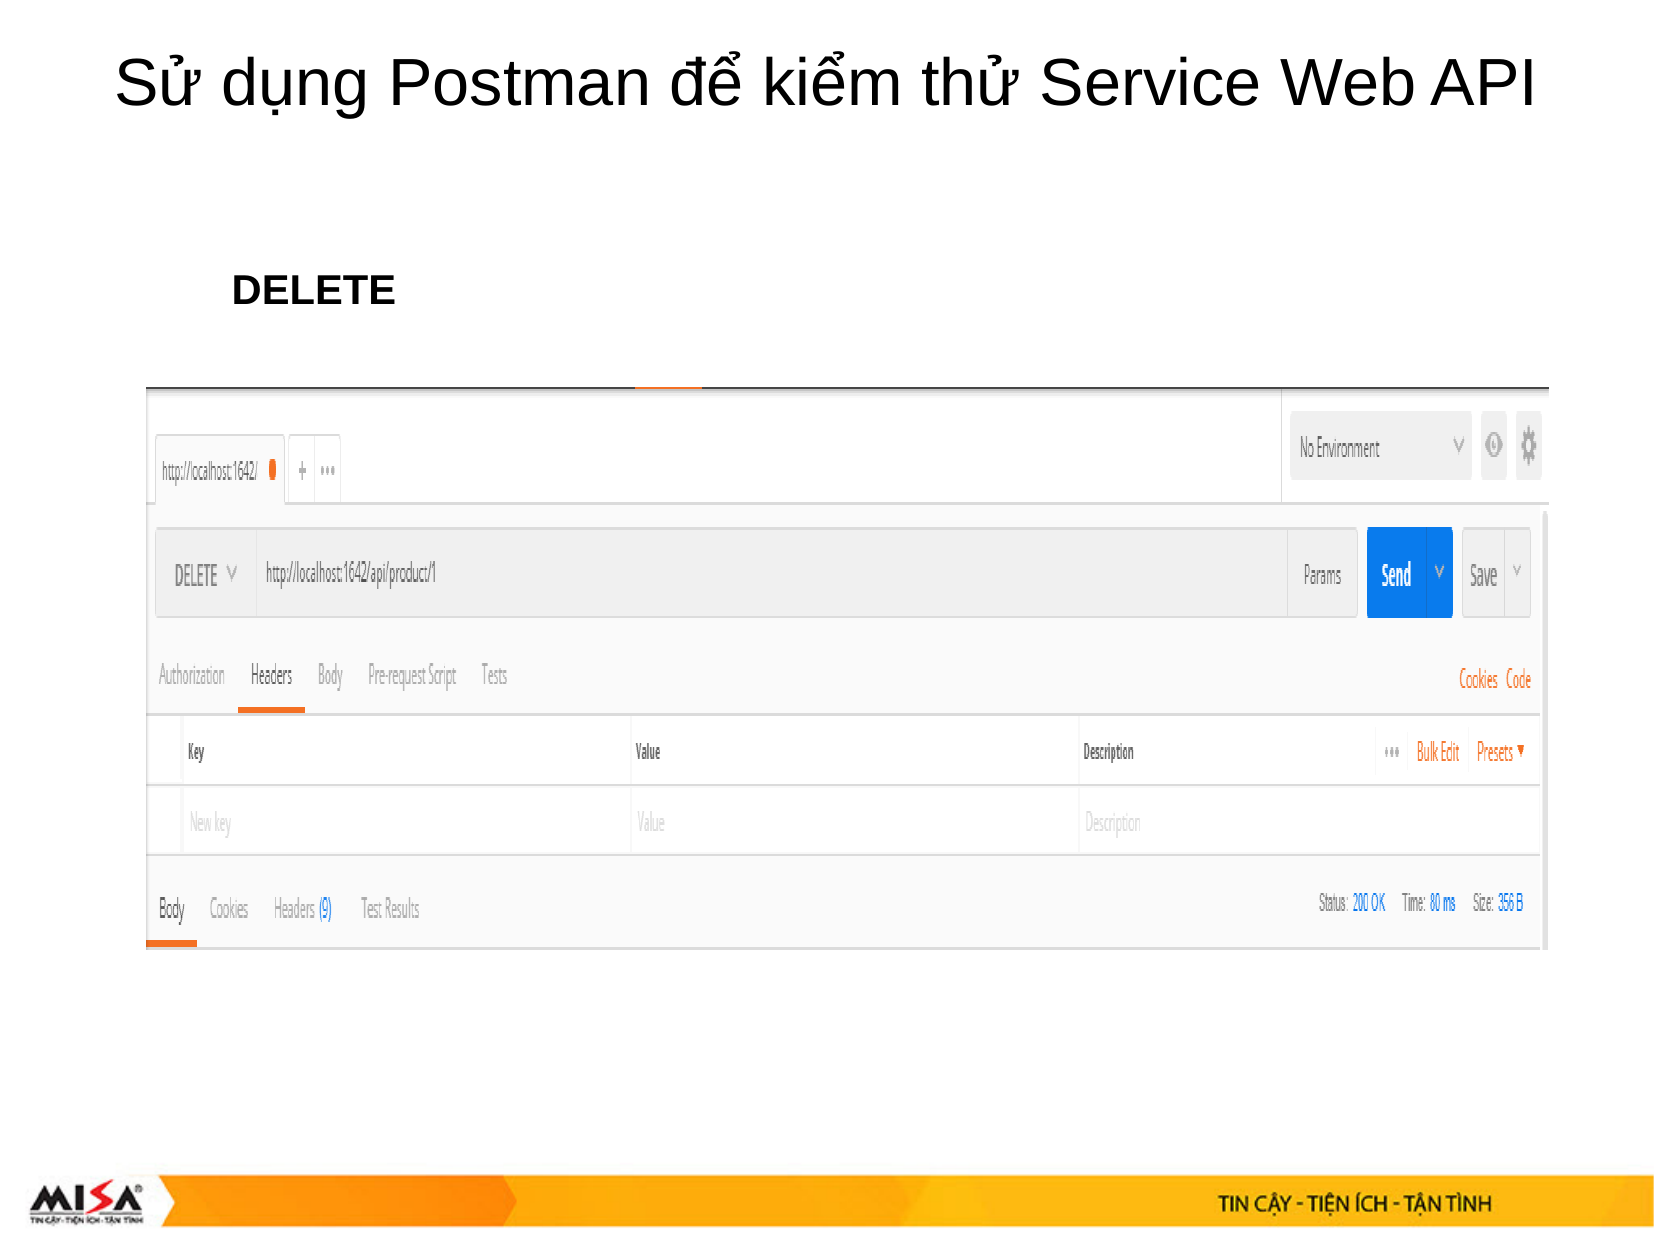

# Sử dụng Postman để kiểm thử Service Web API
 DELETE